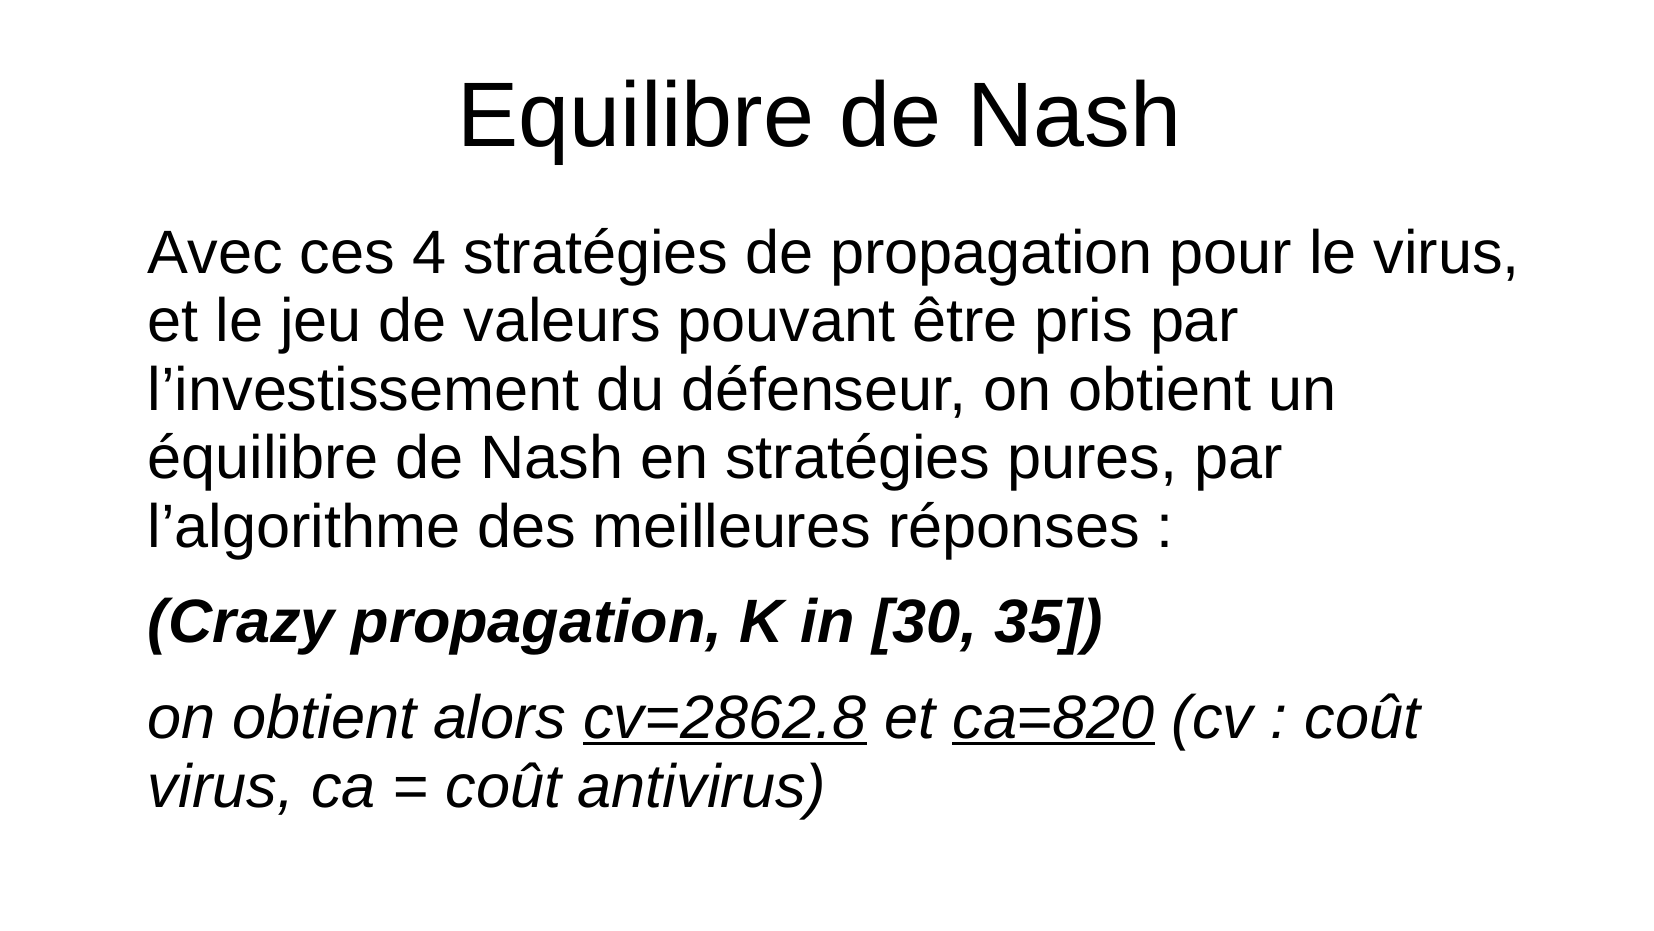

# Equilibre de Nash
Avec ces 4 stratégies de propagation pour le virus, et le jeu de valeurs pouvant être pris par l’investissement du défenseur, on obtient un équilibre de Nash en stratégies pures, par l’algorithme des meilleures réponses :
(Crazy propagation, K in [30, 35])
on obtient alors cv=2862.8 et ca=820 (cv : coût virus, ca = coût antivirus)